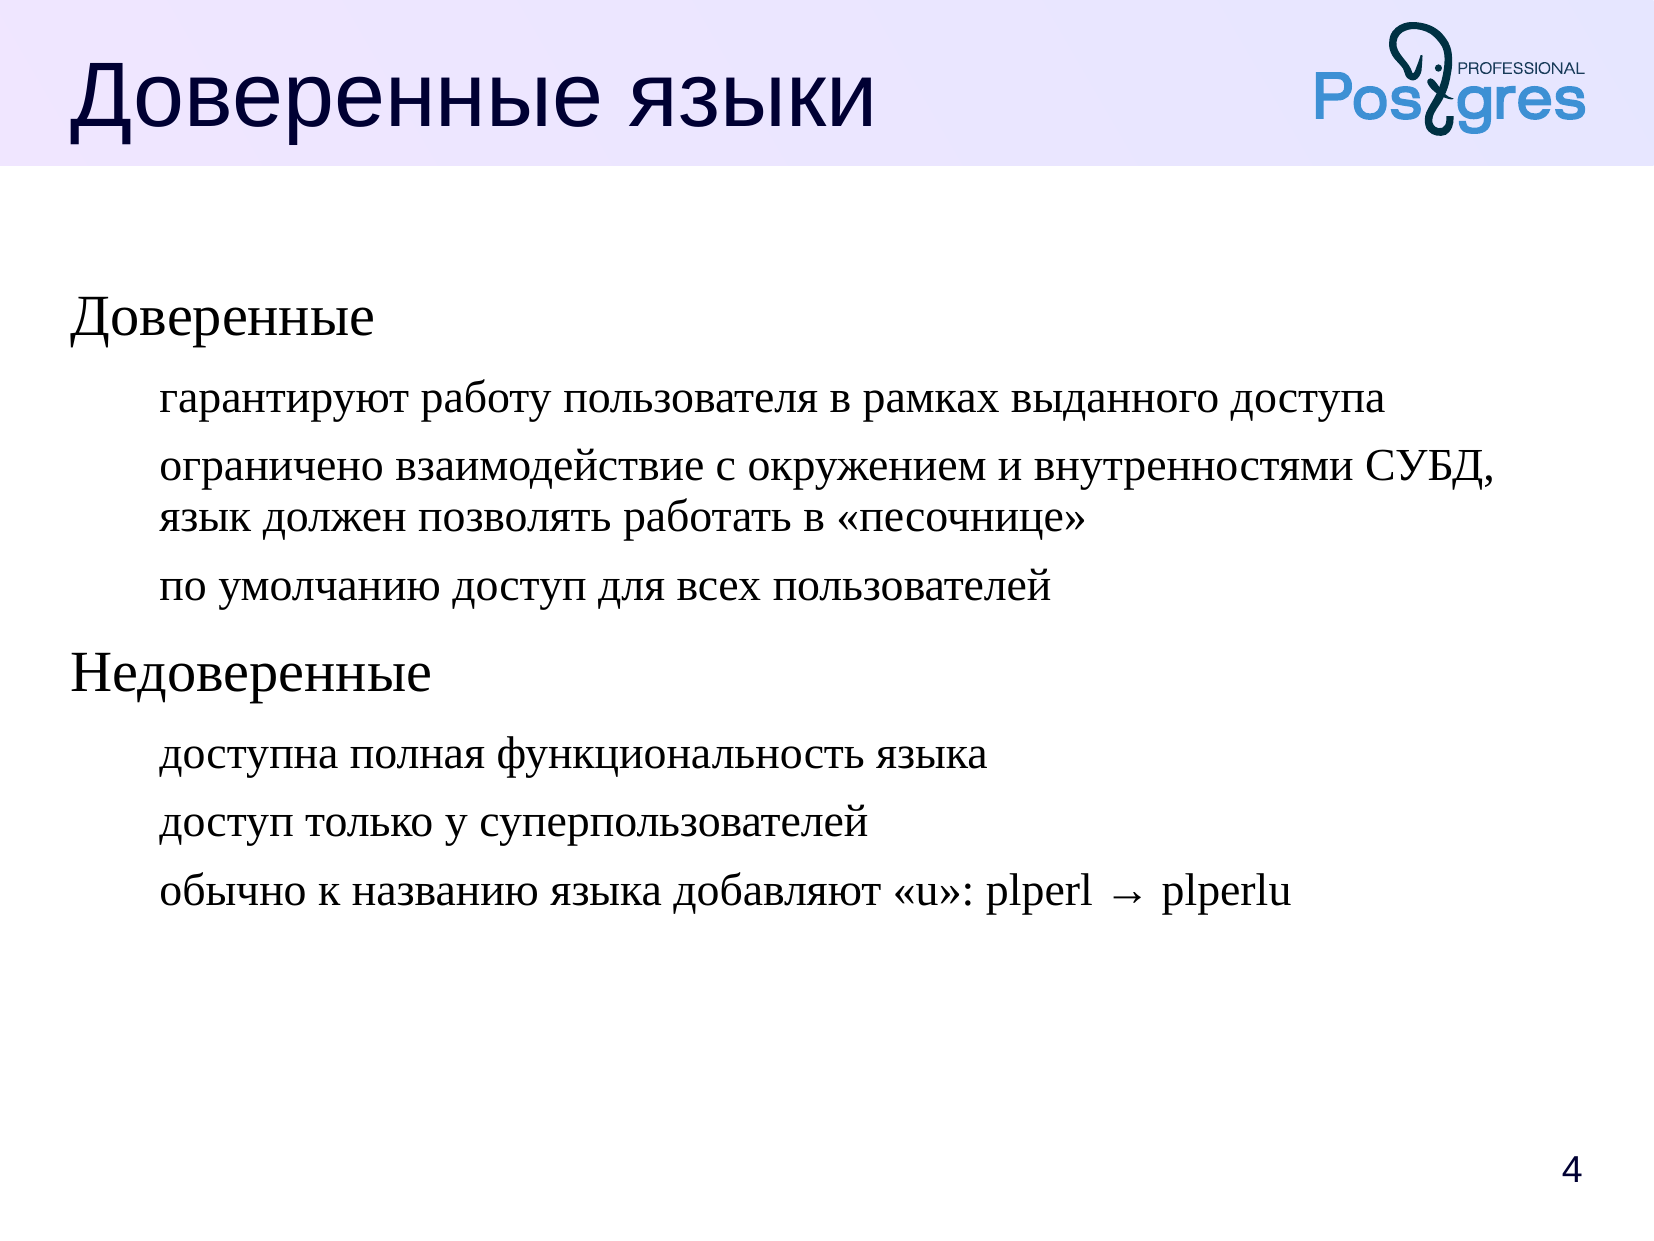

# Доверенные языки
Доверенные
гарантируют работу пользователя в рамках выданного доступа
ограничено взаимодействие с окружением и внутренностями СУБД,
язык должен позволять работать в «песочнице»
по умолчанию доступ для всех пользователей
Недоверенные
доступна полная функциональность языка
доступ только у суперпользователей
обычно к названию языка добавляют «u»: plperl → plperlu